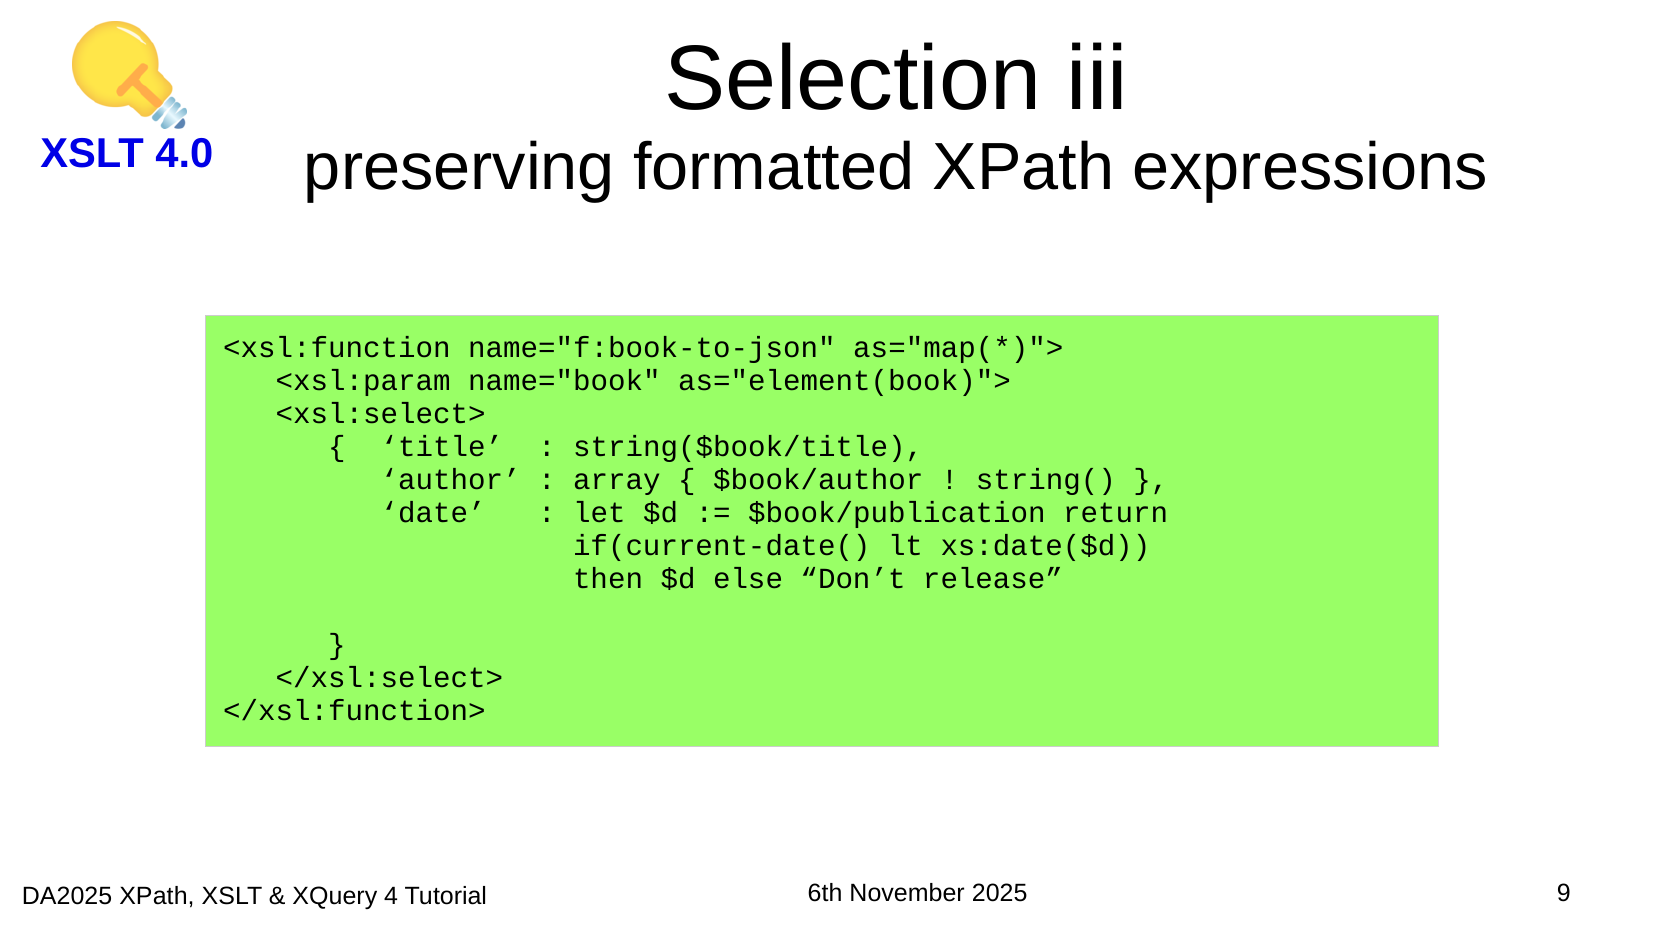

# Selection iii preserving formatted XPath expressions
<xsl:function name="f:book-to-json" as="map(*)">
 <xsl:param name="book" as="element(book)">
 <xsl:select>
 { ‘title’ : string($book/title),
 ‘author’ : array { $book/author ! string() },
 ‘date’ : let $d := $book/publication return
 if(current-date() lt xs:date($d))
 then $d else “Don’t release”
 }
 </xsl:select>
</xsl:function>
9
6th November 2025
DA2025 XPath, XSLT & XQuery 4 Tutorial